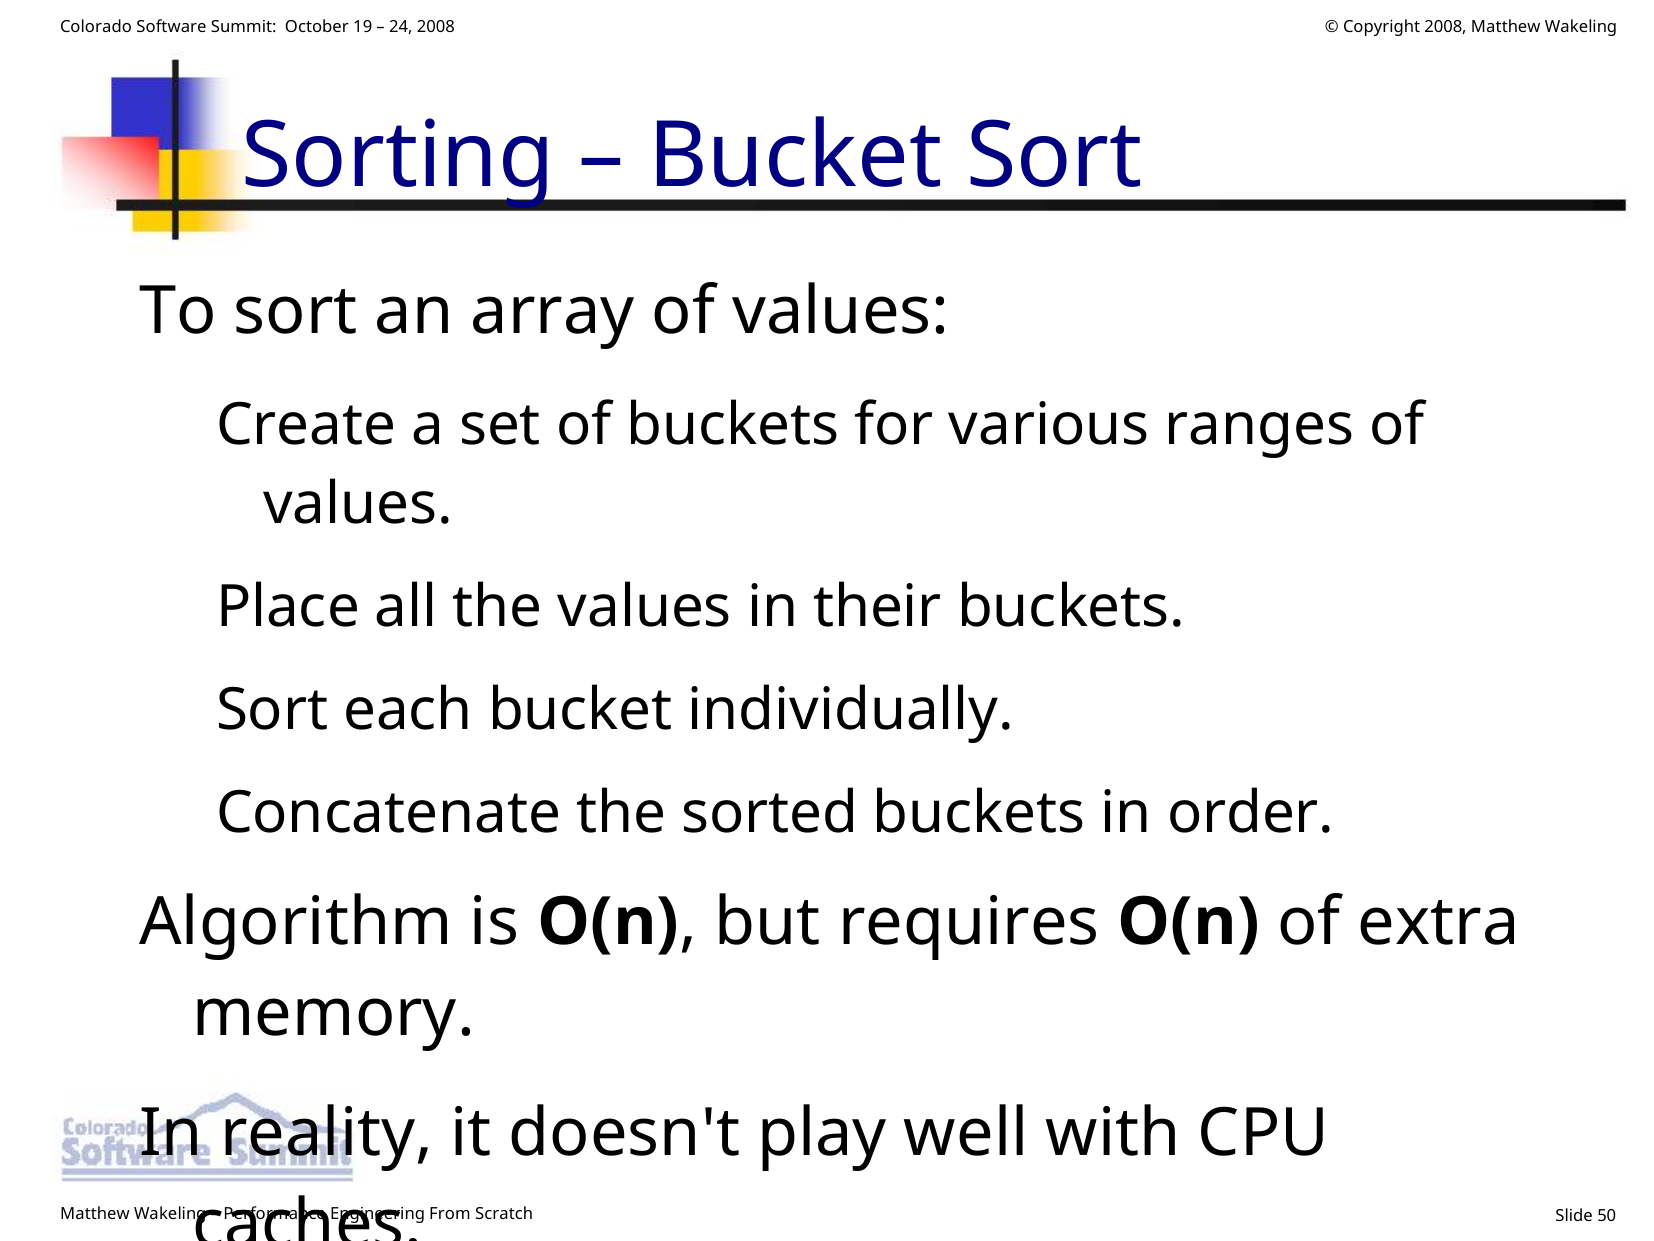

# Sorting – Bucket Sort
To sort an array of values:
Create a set of buckets for various ranges of values.
Place all the values in their buckets.
Sort each bucket individually.
Concatenate the sorted buckets in order.
Algorithm is O(n), but requires O(n) of extra memory.
In reality, it doesn't play well with CPU caches.